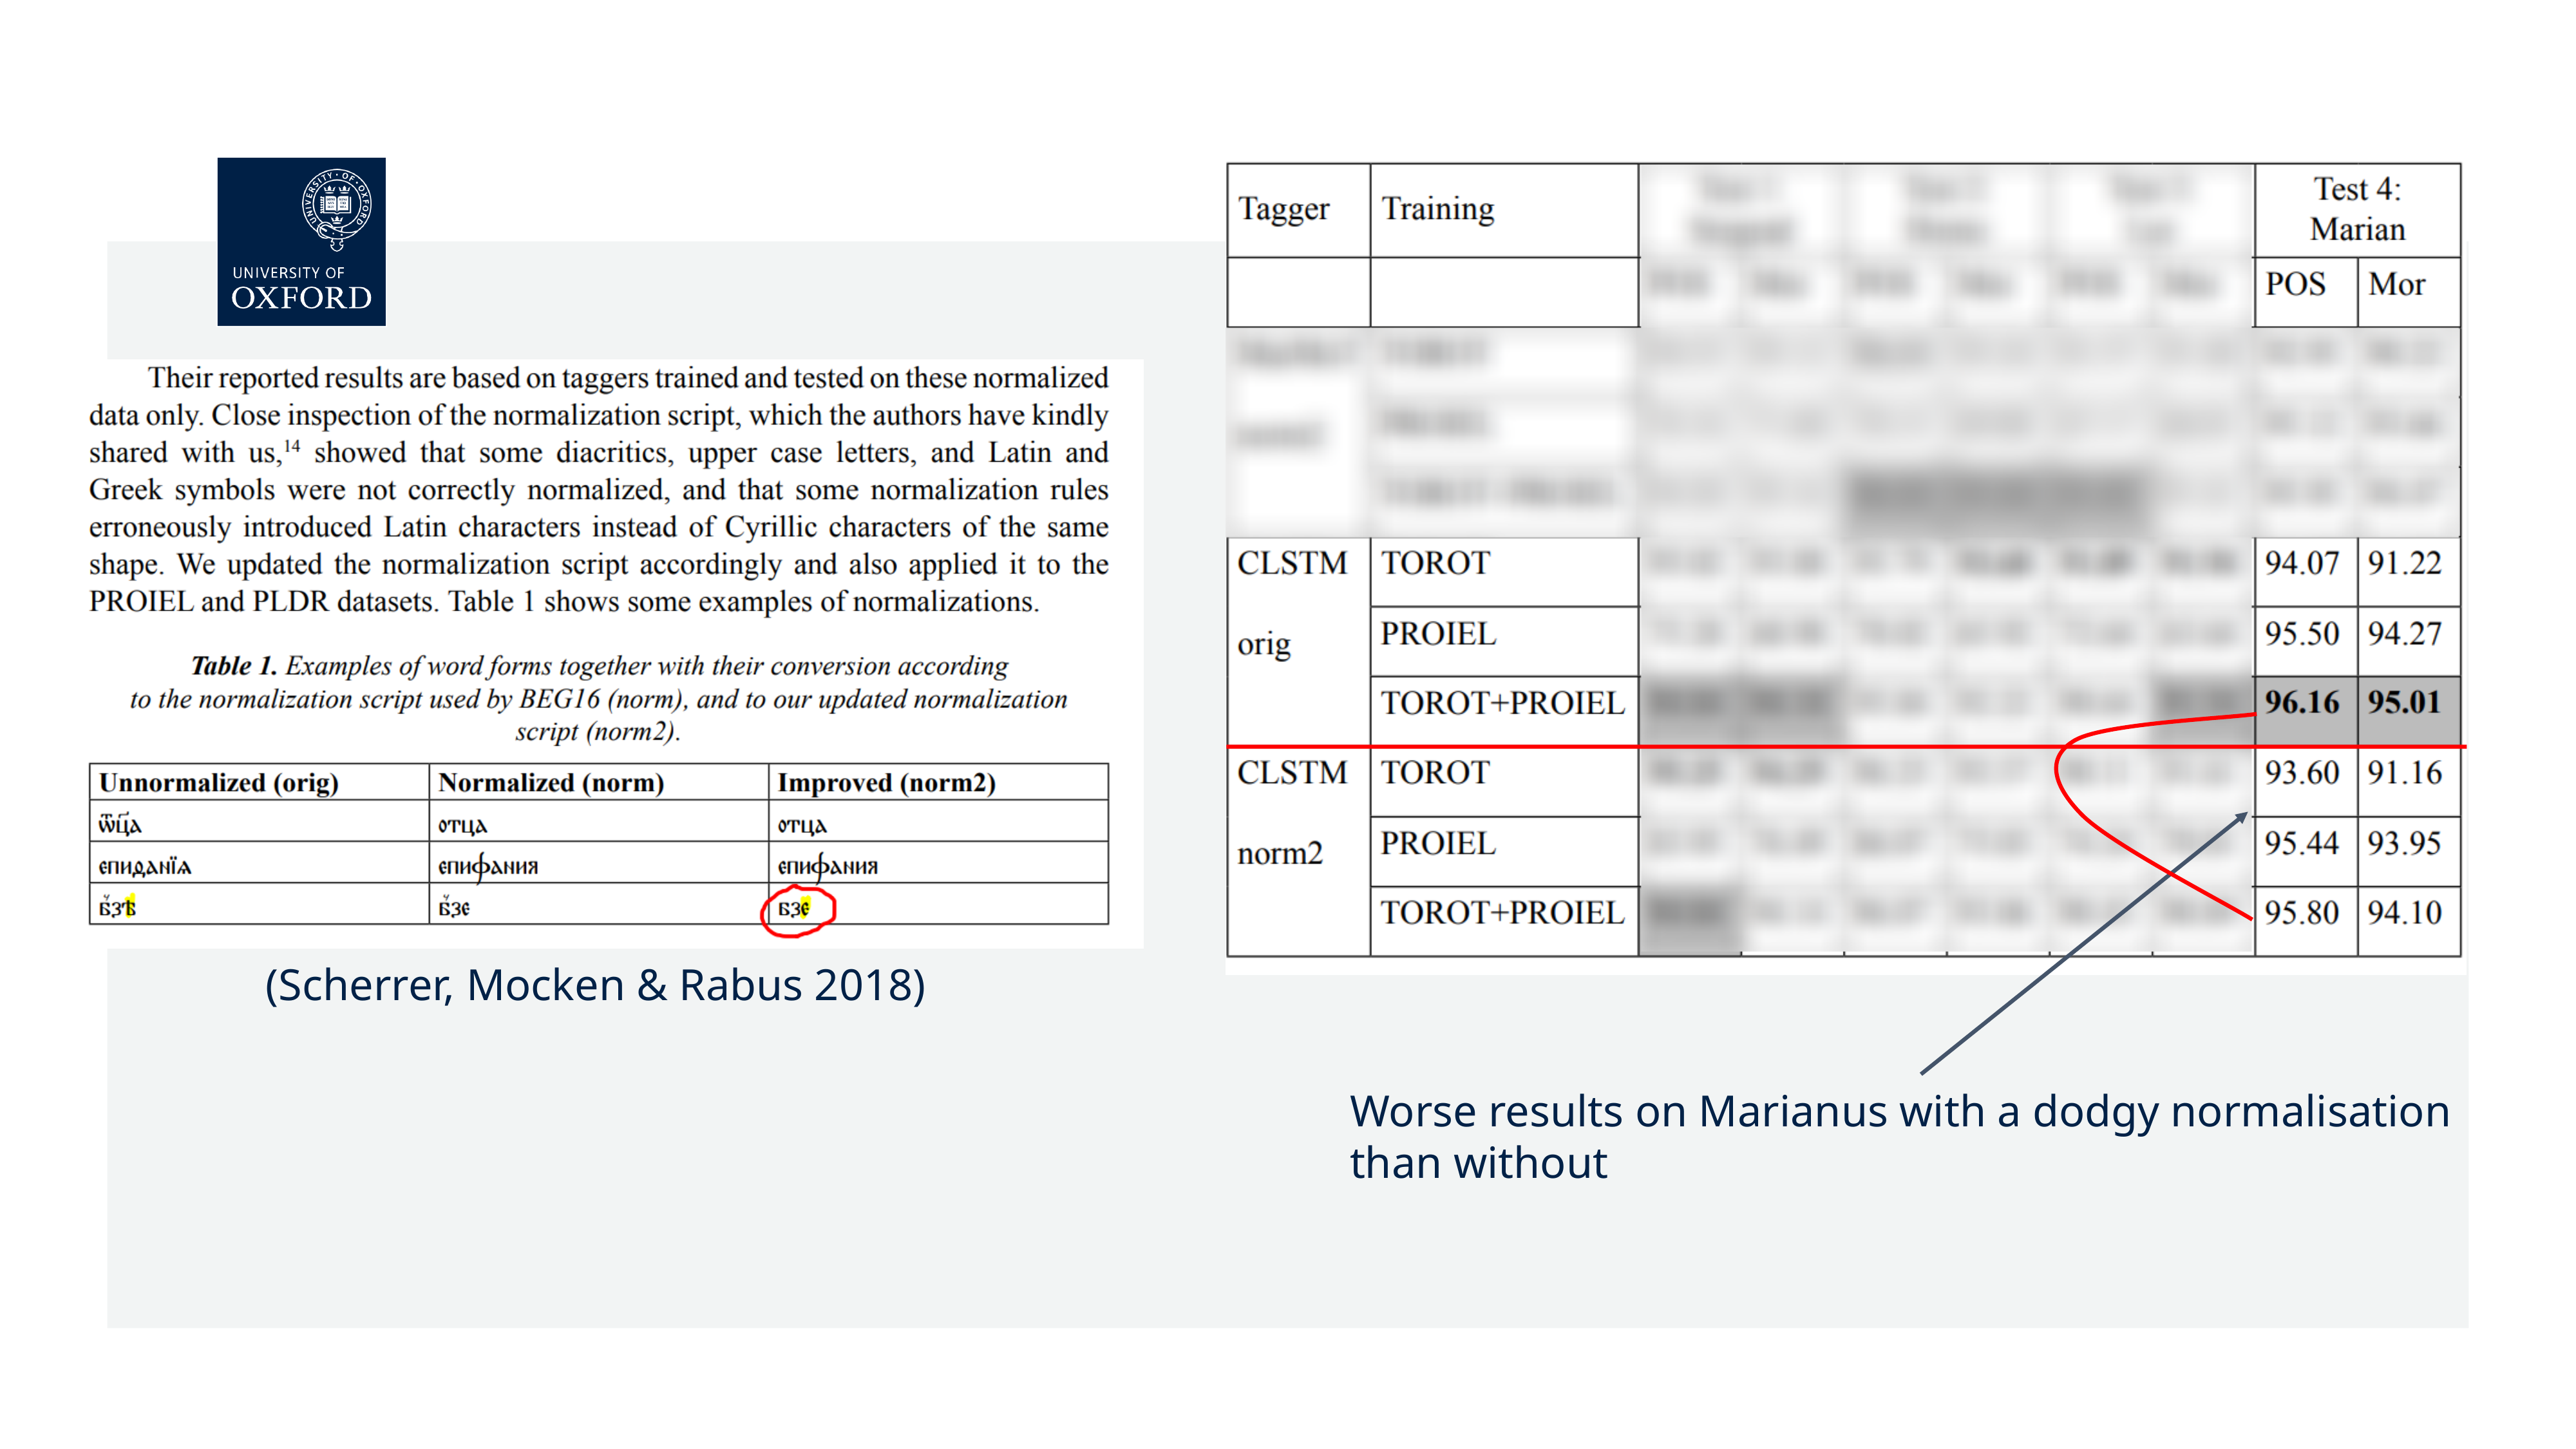

(Scherrer, Mocken & Rabus 2018)
Worse results on Marianus with a dodgy normalisation than without